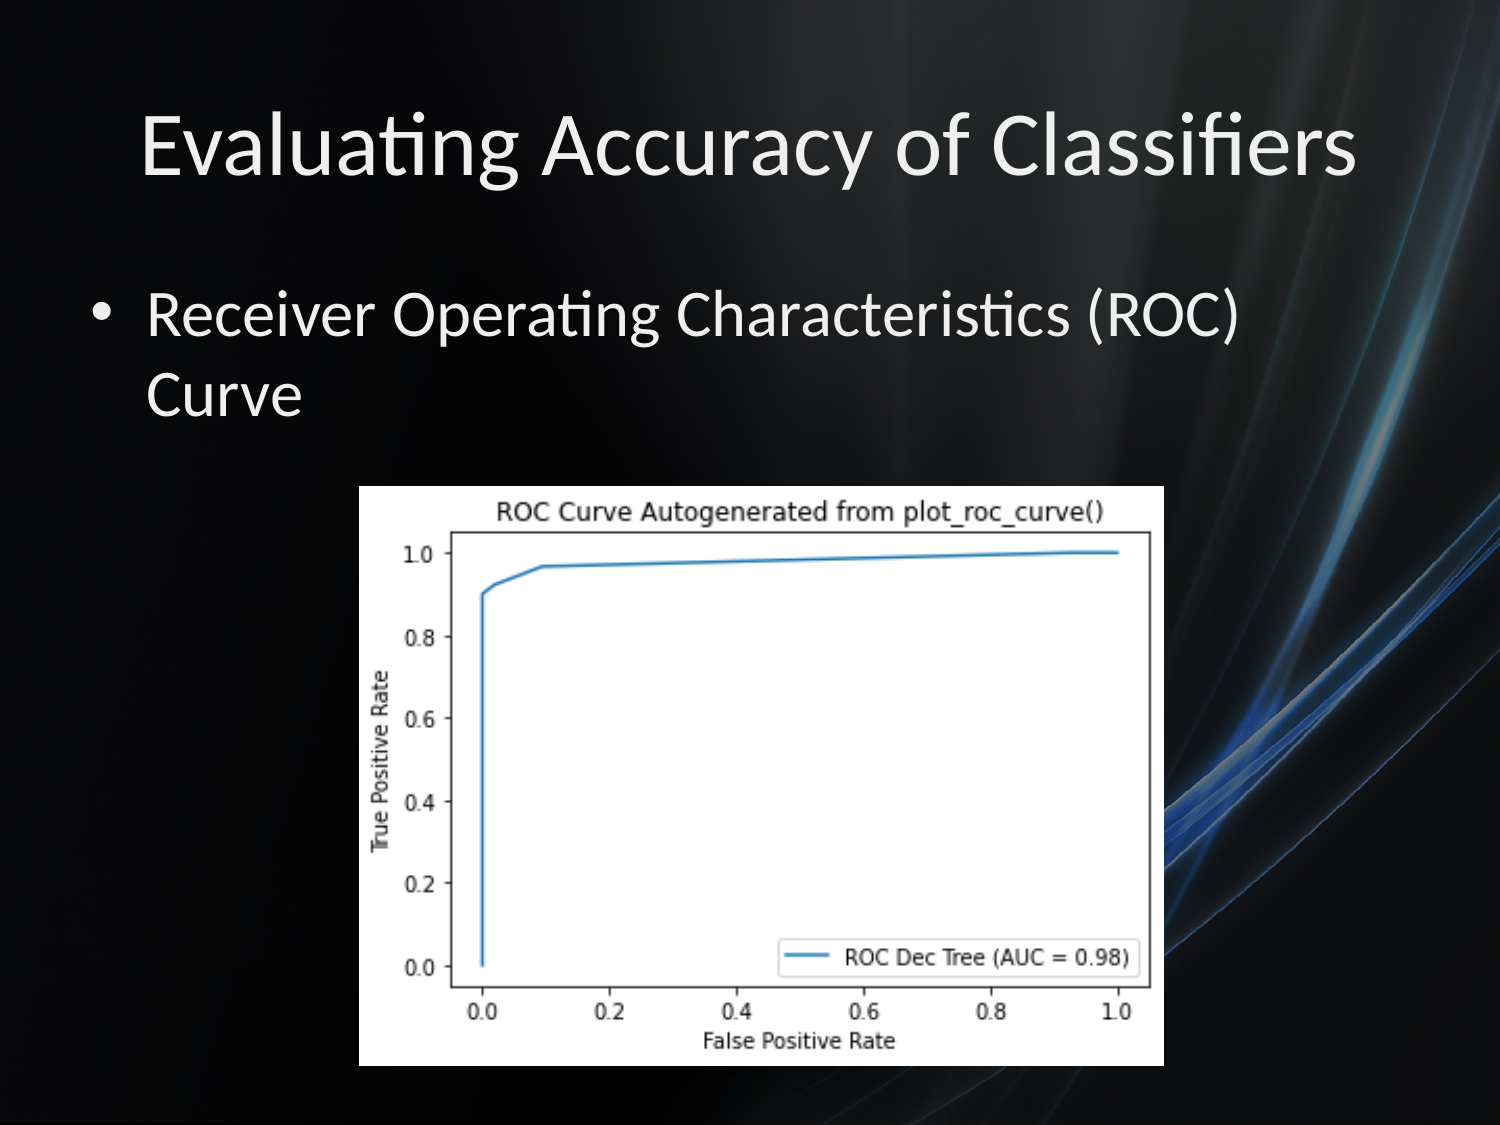

# Evaluating Accuracy of Classifiers
Receiver Operating Characteristics (ROC) Curve